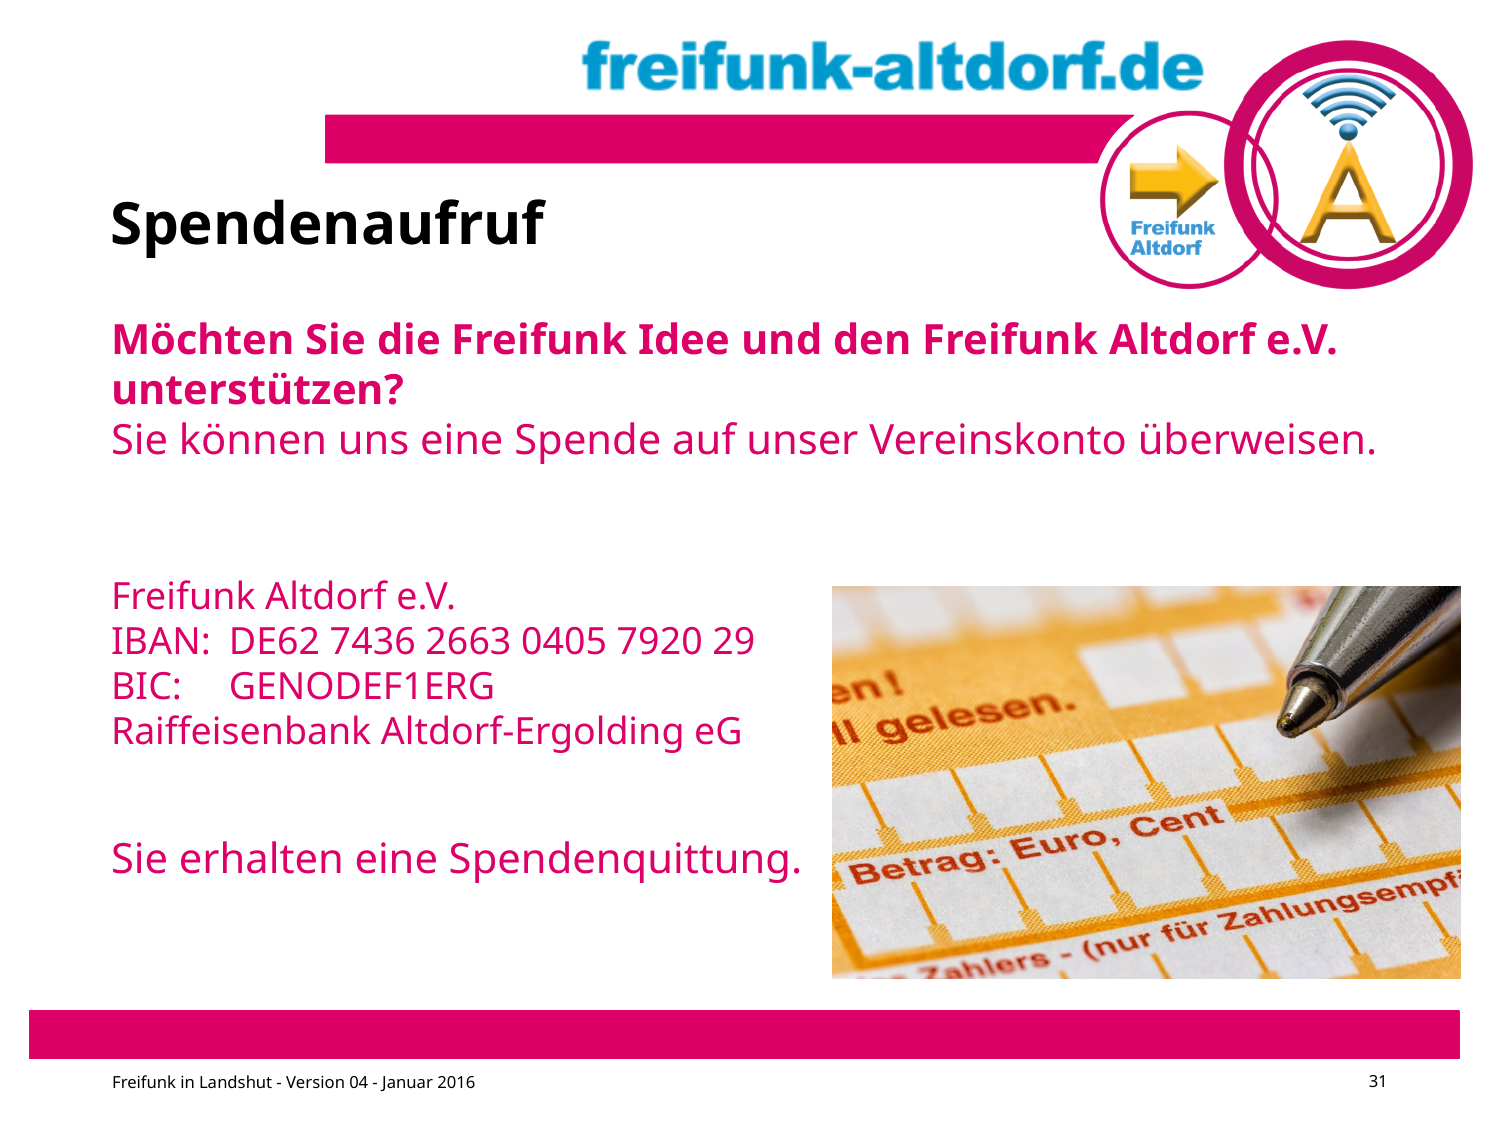

# Spendenaufruf
Möchten Sie die Freifunk Idee und den Freifunk Altdorf e.V. unterstützen?
Sie können uns eine Spende auf unser Vereinskonto überweisen.
Freifunk Altdorf e.V.
IBAN: 	DE62 7436 2663 0405 7920 29
BIC: 	GENODEF1ERG
Raiffeisenbank Altdorf-Ergolding eG
Sie erhalten eine Spendenquittung.
Freifunk in Landshut - Version 04 - Januar 2016